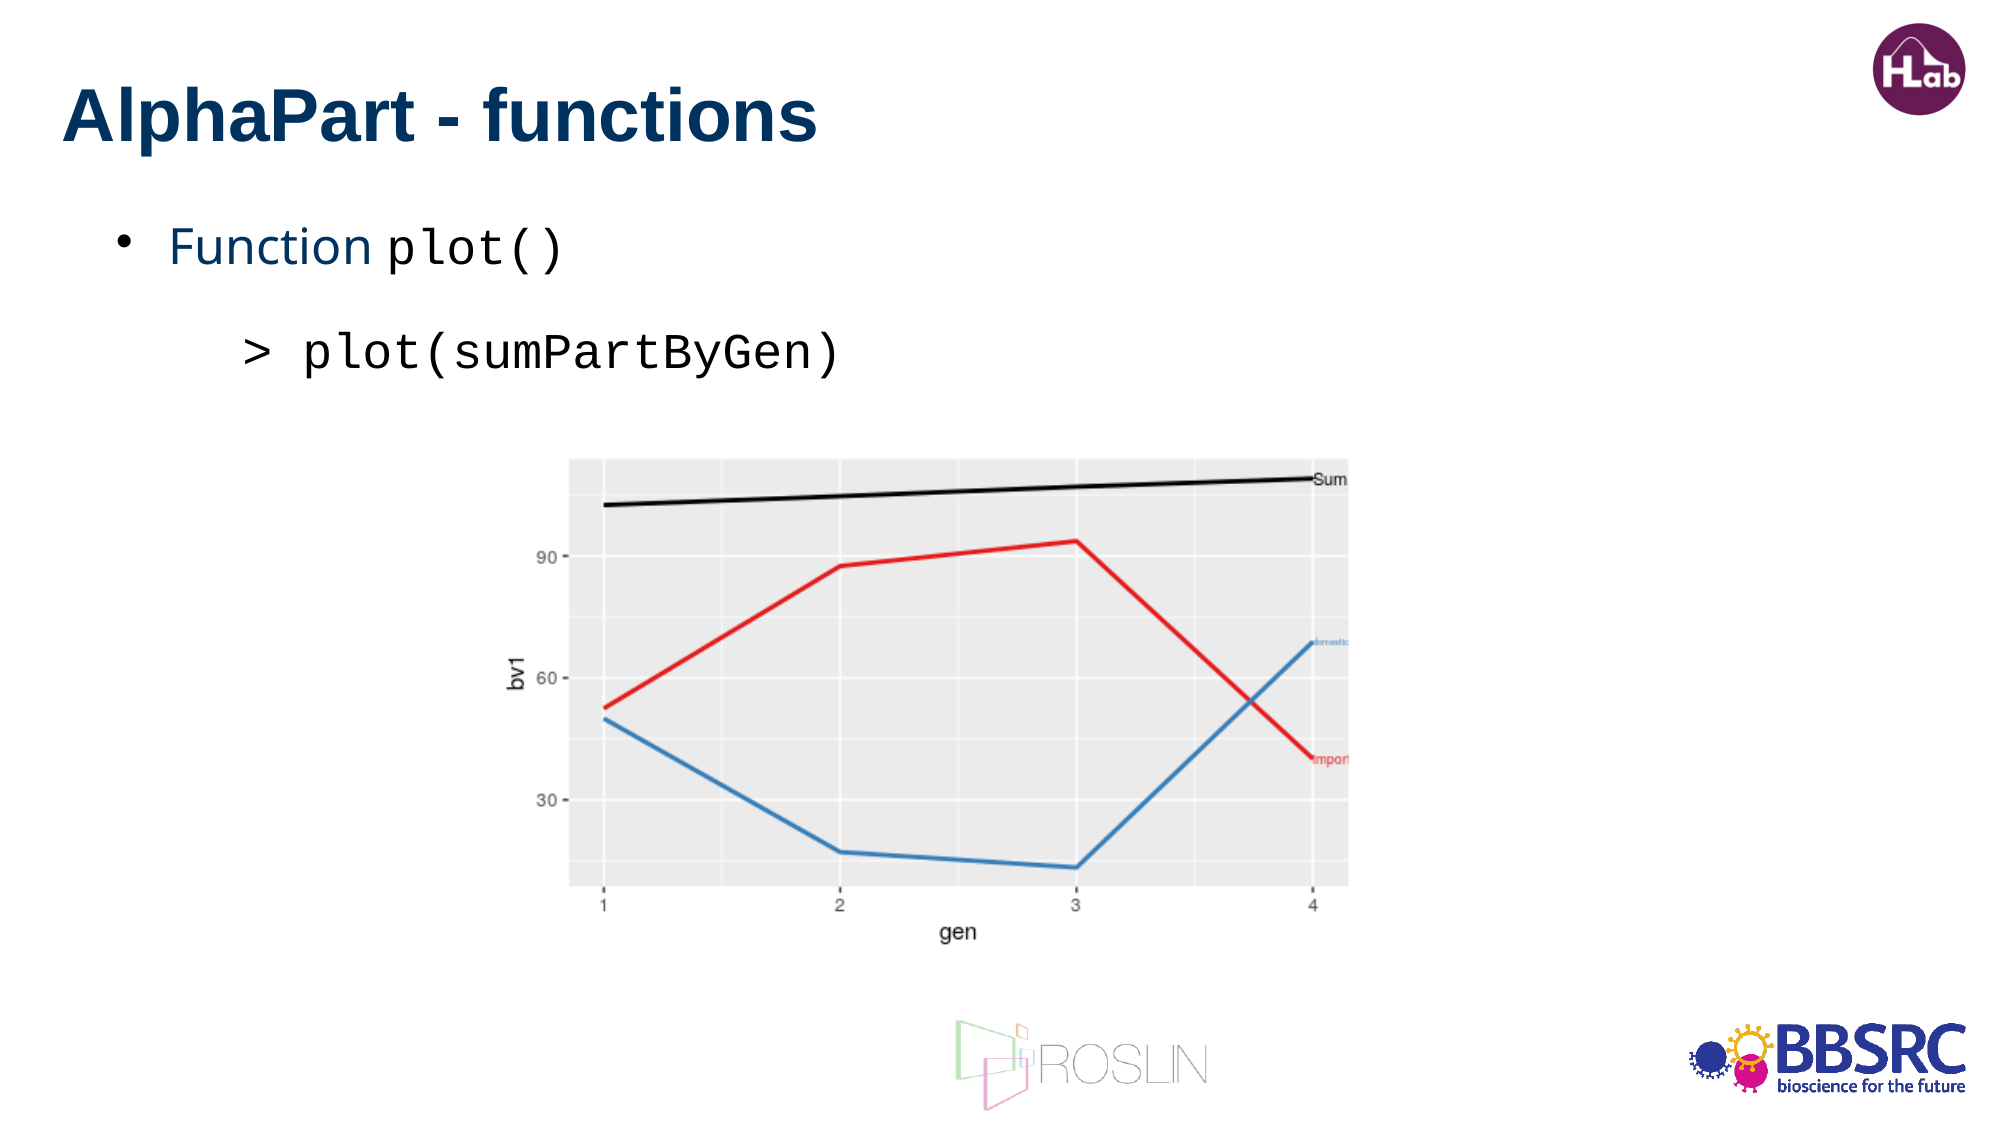

AlphaPart - functions
Function plot()
> plot(sumPartByGen)